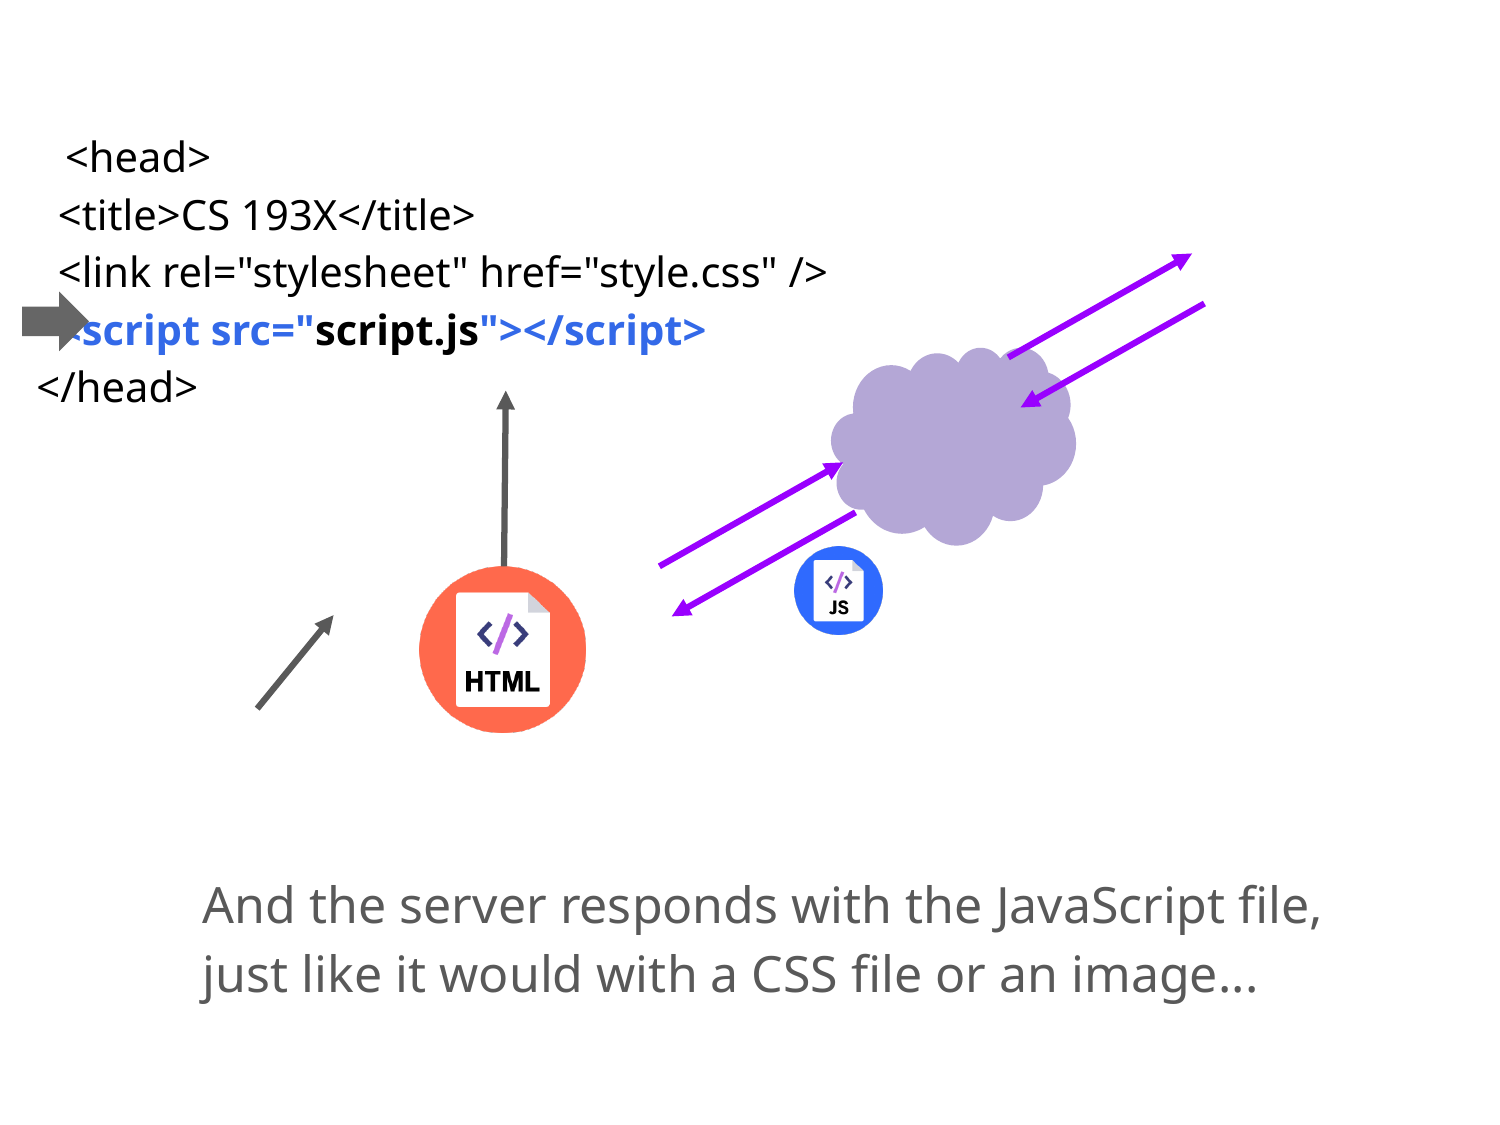

<head>
 <title>CS 193X</title>
 <link rel="stylesheet" href="style.css" />
 <script src="script.js"></script>
 </head>
# And the server responds with the JavaScript file, just like it would with a CSS file or an image...